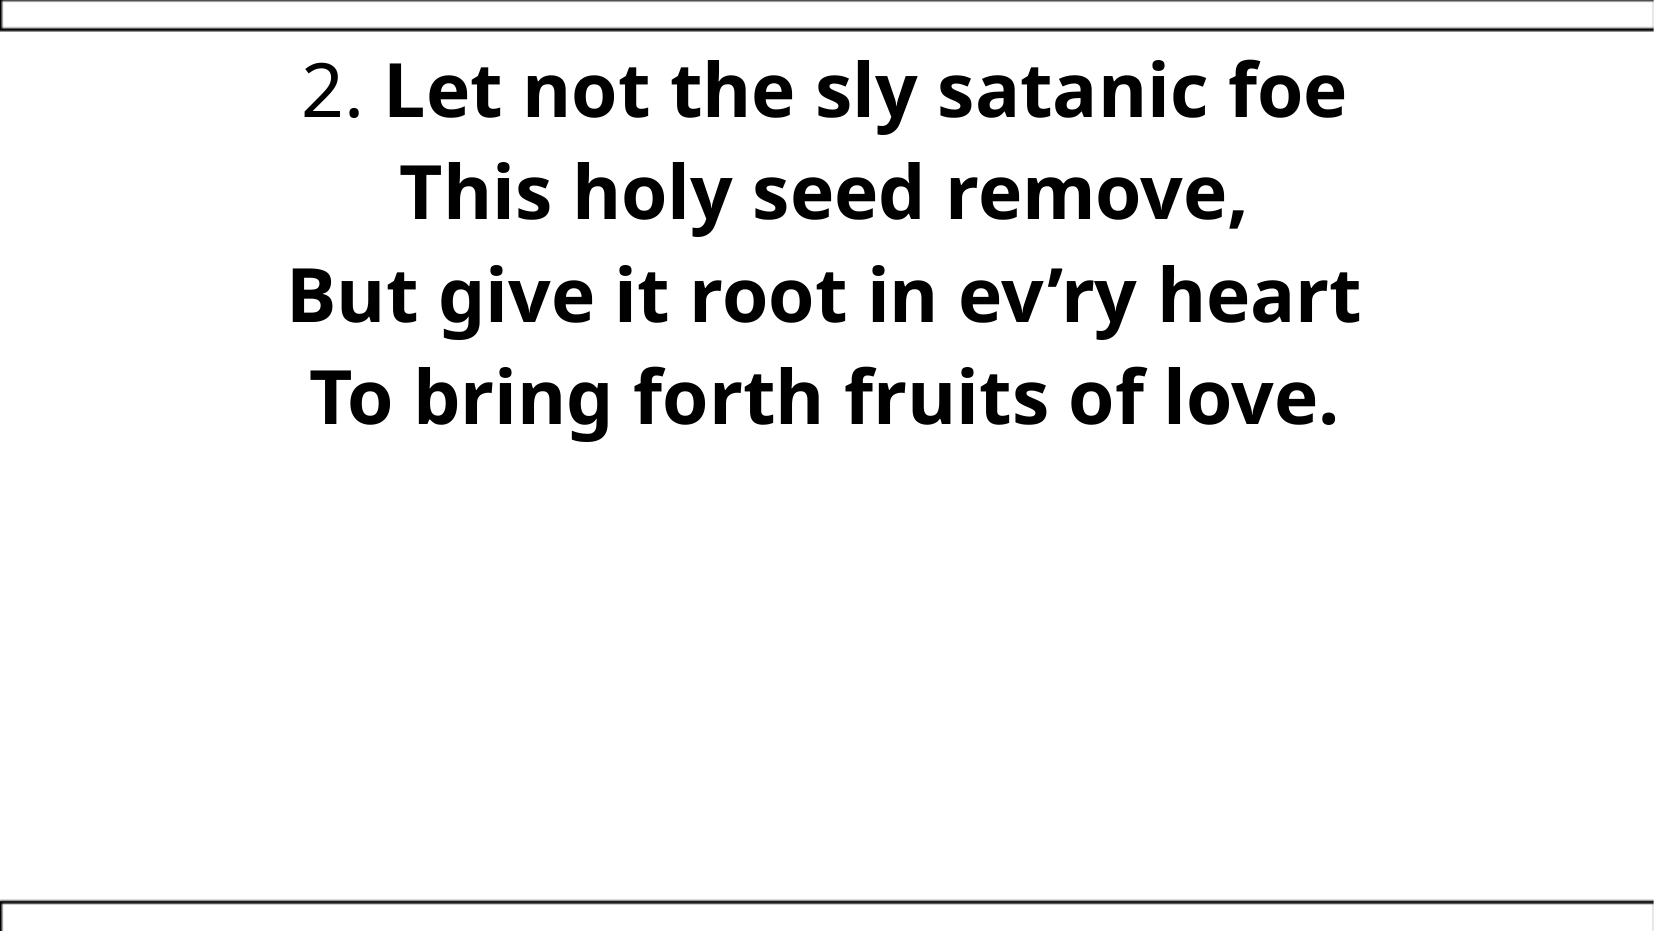

2. Let not the sly satanic foe
This holy seed remove,
But give it root in ev’ry heart
To bring forth fruits of love.